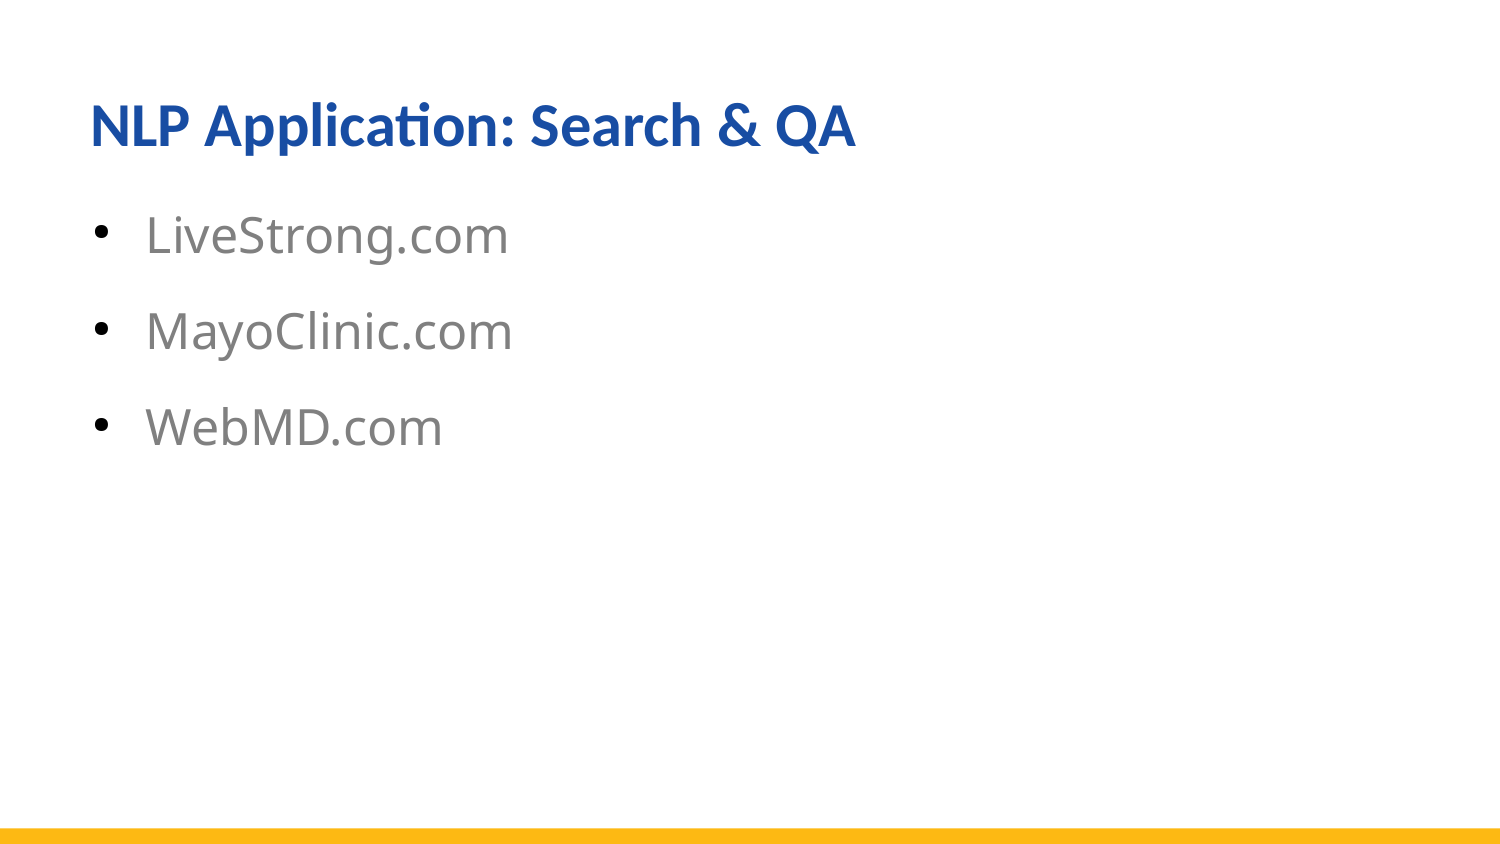

# NLP Application: Search & QA
LiveStrong.com
MayoClinic.com
WebMD.com